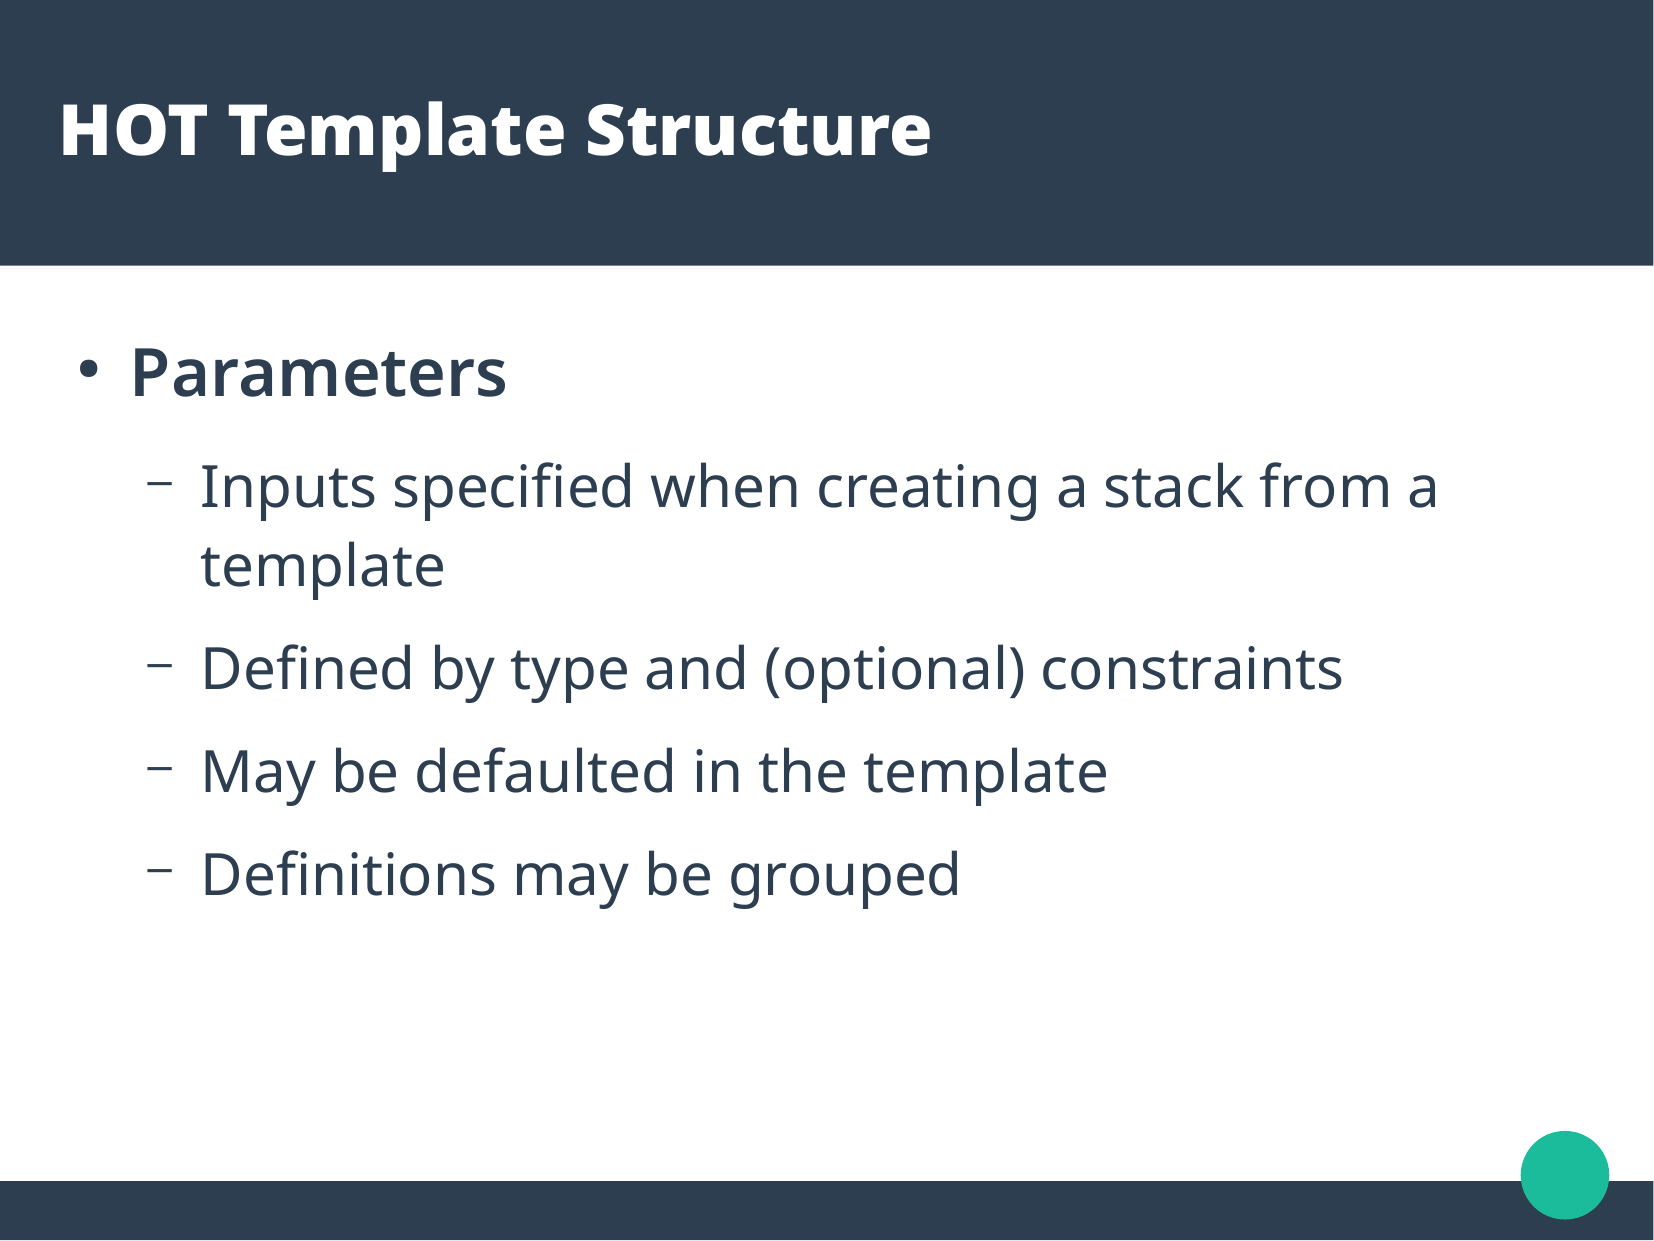

# HOT Template Structure
Parameters
Inputs specified when creating a stack from a template
Defined by type and (optional) constraints
May be defaulted in the template
Definitions may be grouped